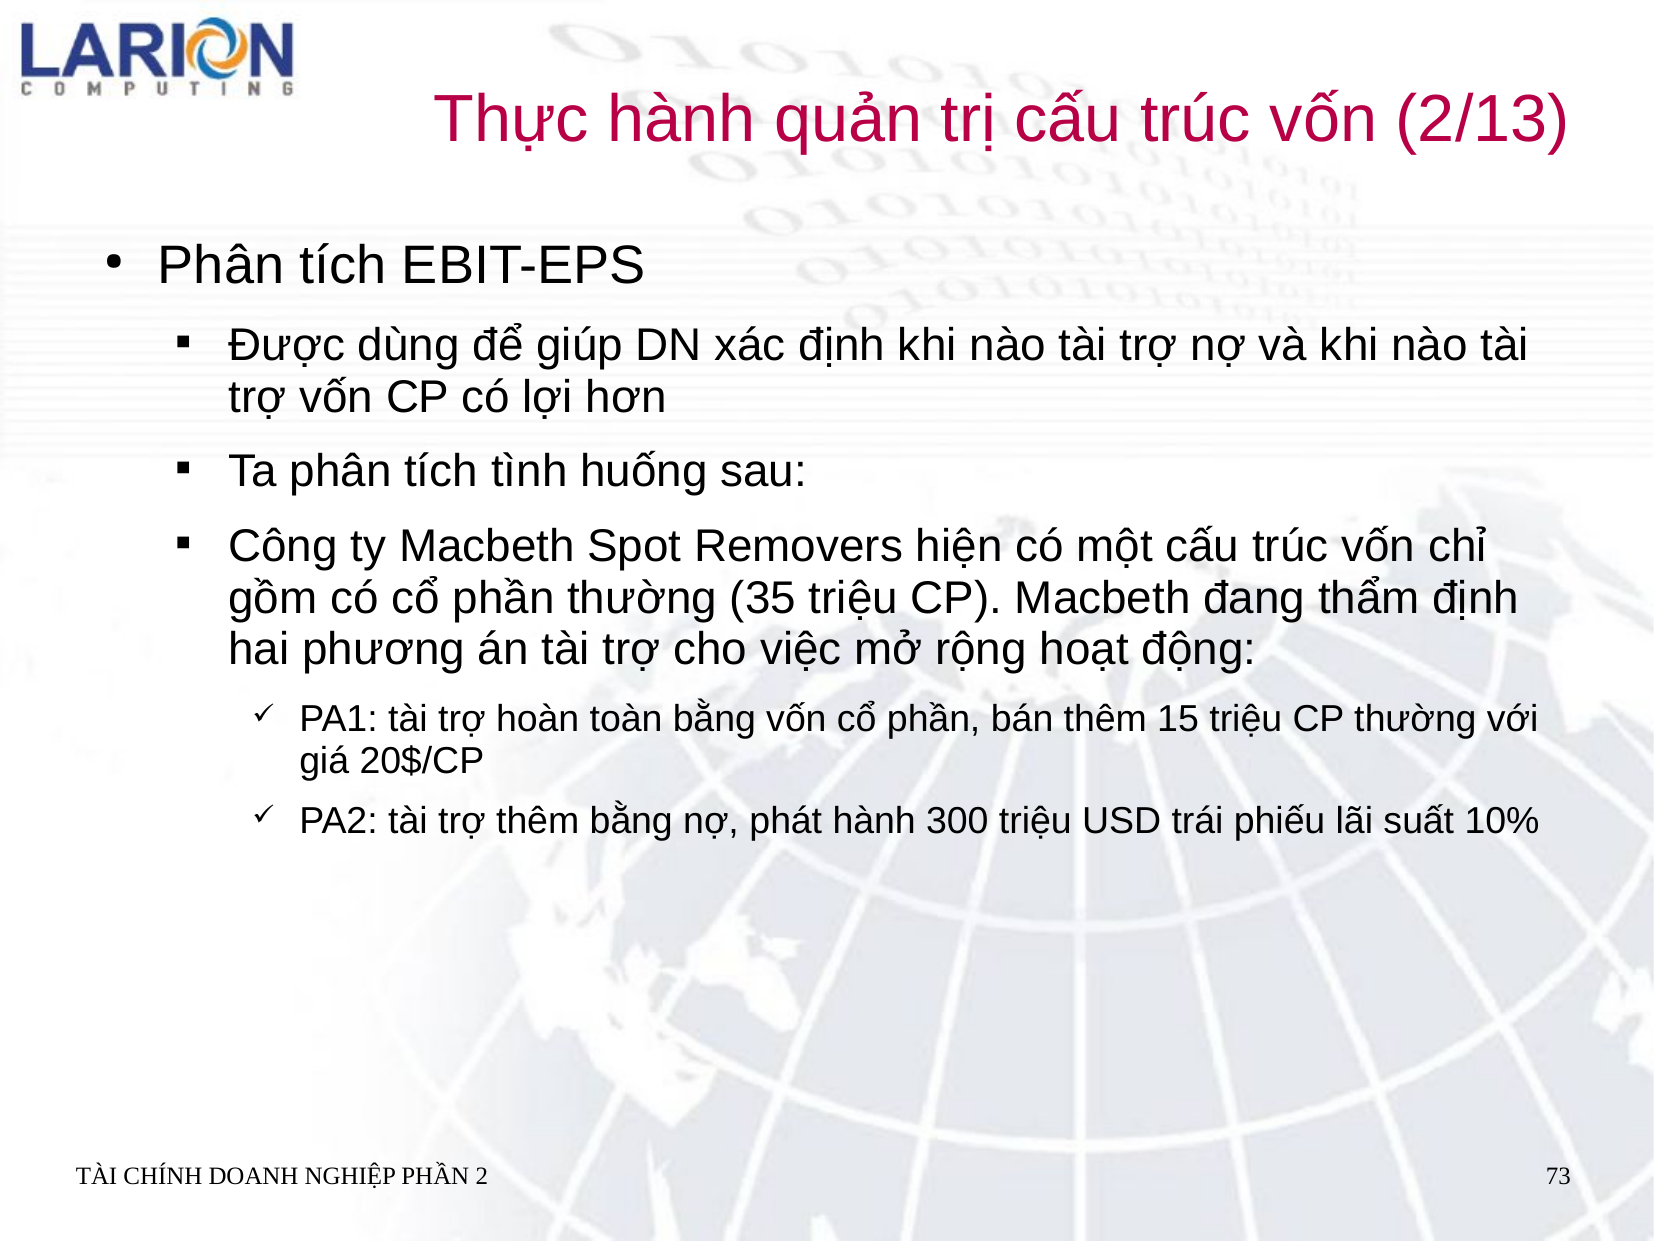

# Thực hành quản trị cấu trúc vốn (2/13)
Phân tích EBIT-EPS
Được dùng để giúp DN xác định khi nào tài trợ nợ và khi nào tài trợ vốn CP có lợi hơn
Ta phân tích tình huống sau:
Công ty Macbeth Spot Removers hiện có một cấu trúc vốn chỉ gồm có cổ phần thường (35 triệu CP). Macbeth đang thẩm định hai phương án tài trợ cho việc mở rộng hoạt động:
PA1: tài trợ hoàn toàn bằng vốn cổ phần, bán thêm 15 triệu CP thường với giá 20$/CP
PA2: tài trợ thêm bằng nợ, phát hành 300 triệu USD trái phiếu lãi suất 10%
TÀI CHÍNH DOANH NGHIỆP PHẦN 2
73